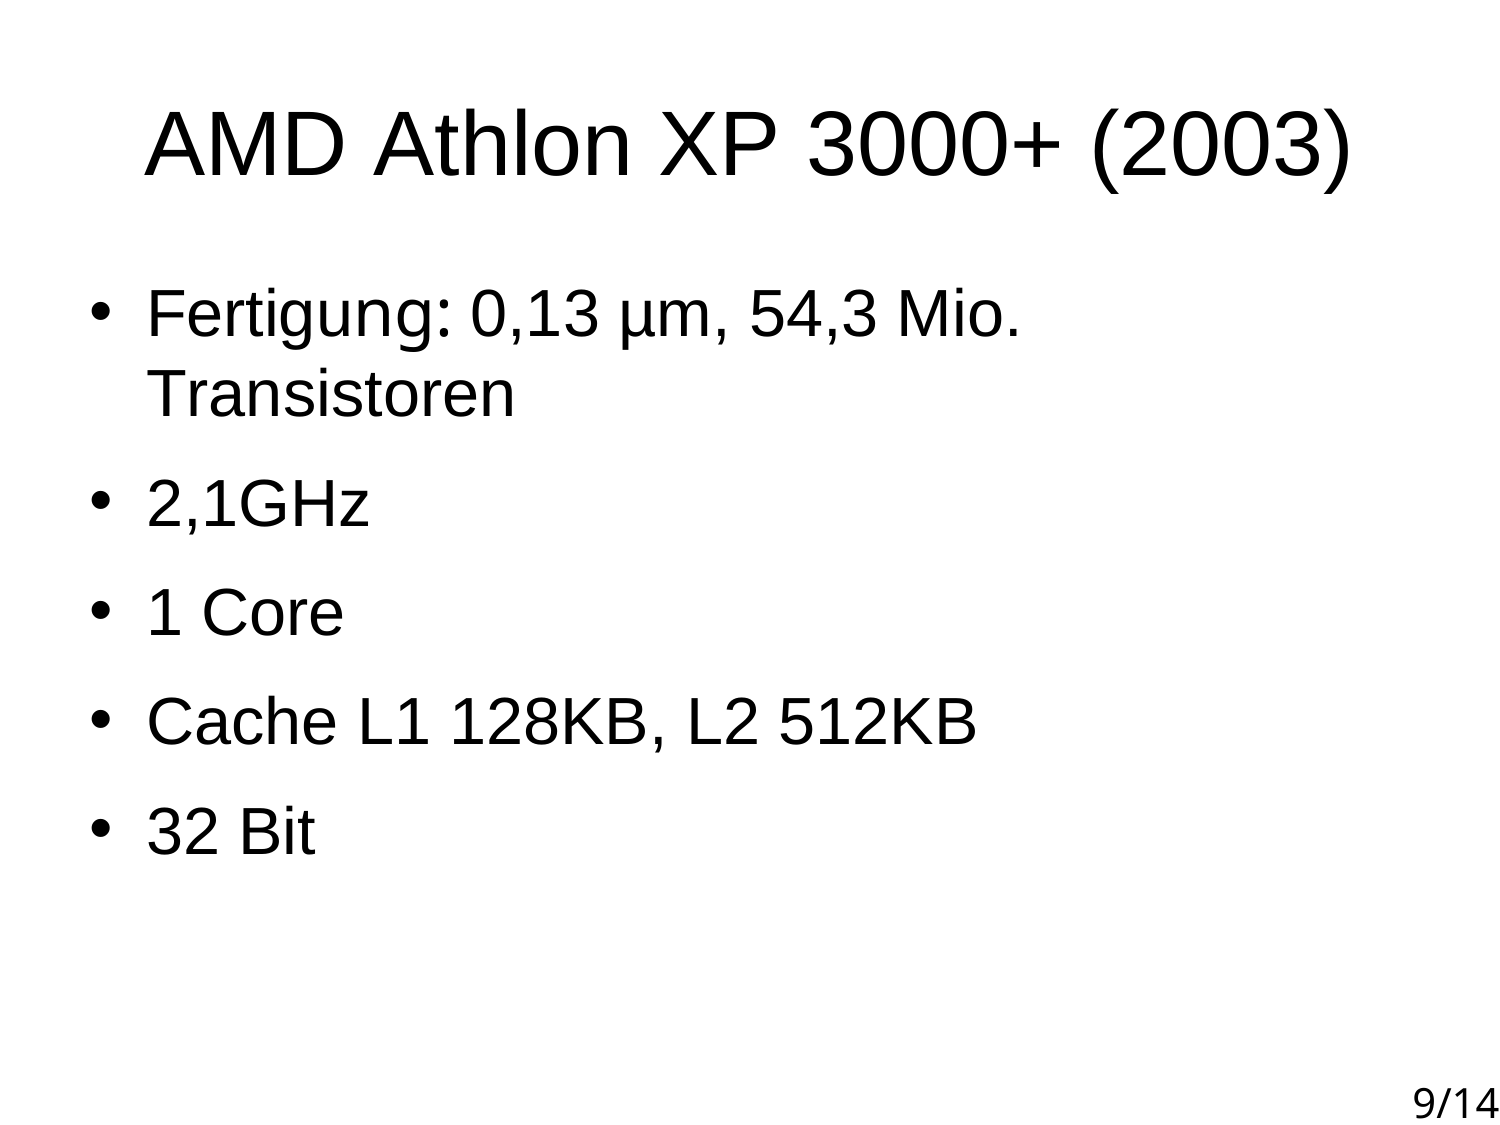

# AMD Athlon XP 3000+ (2003)
Fertigung: 0,13 µm, 54,3 Mio. Transistoren
2,1GHz
1 Core
Cache L1 128KB, L2 512KB
32 Bit
9